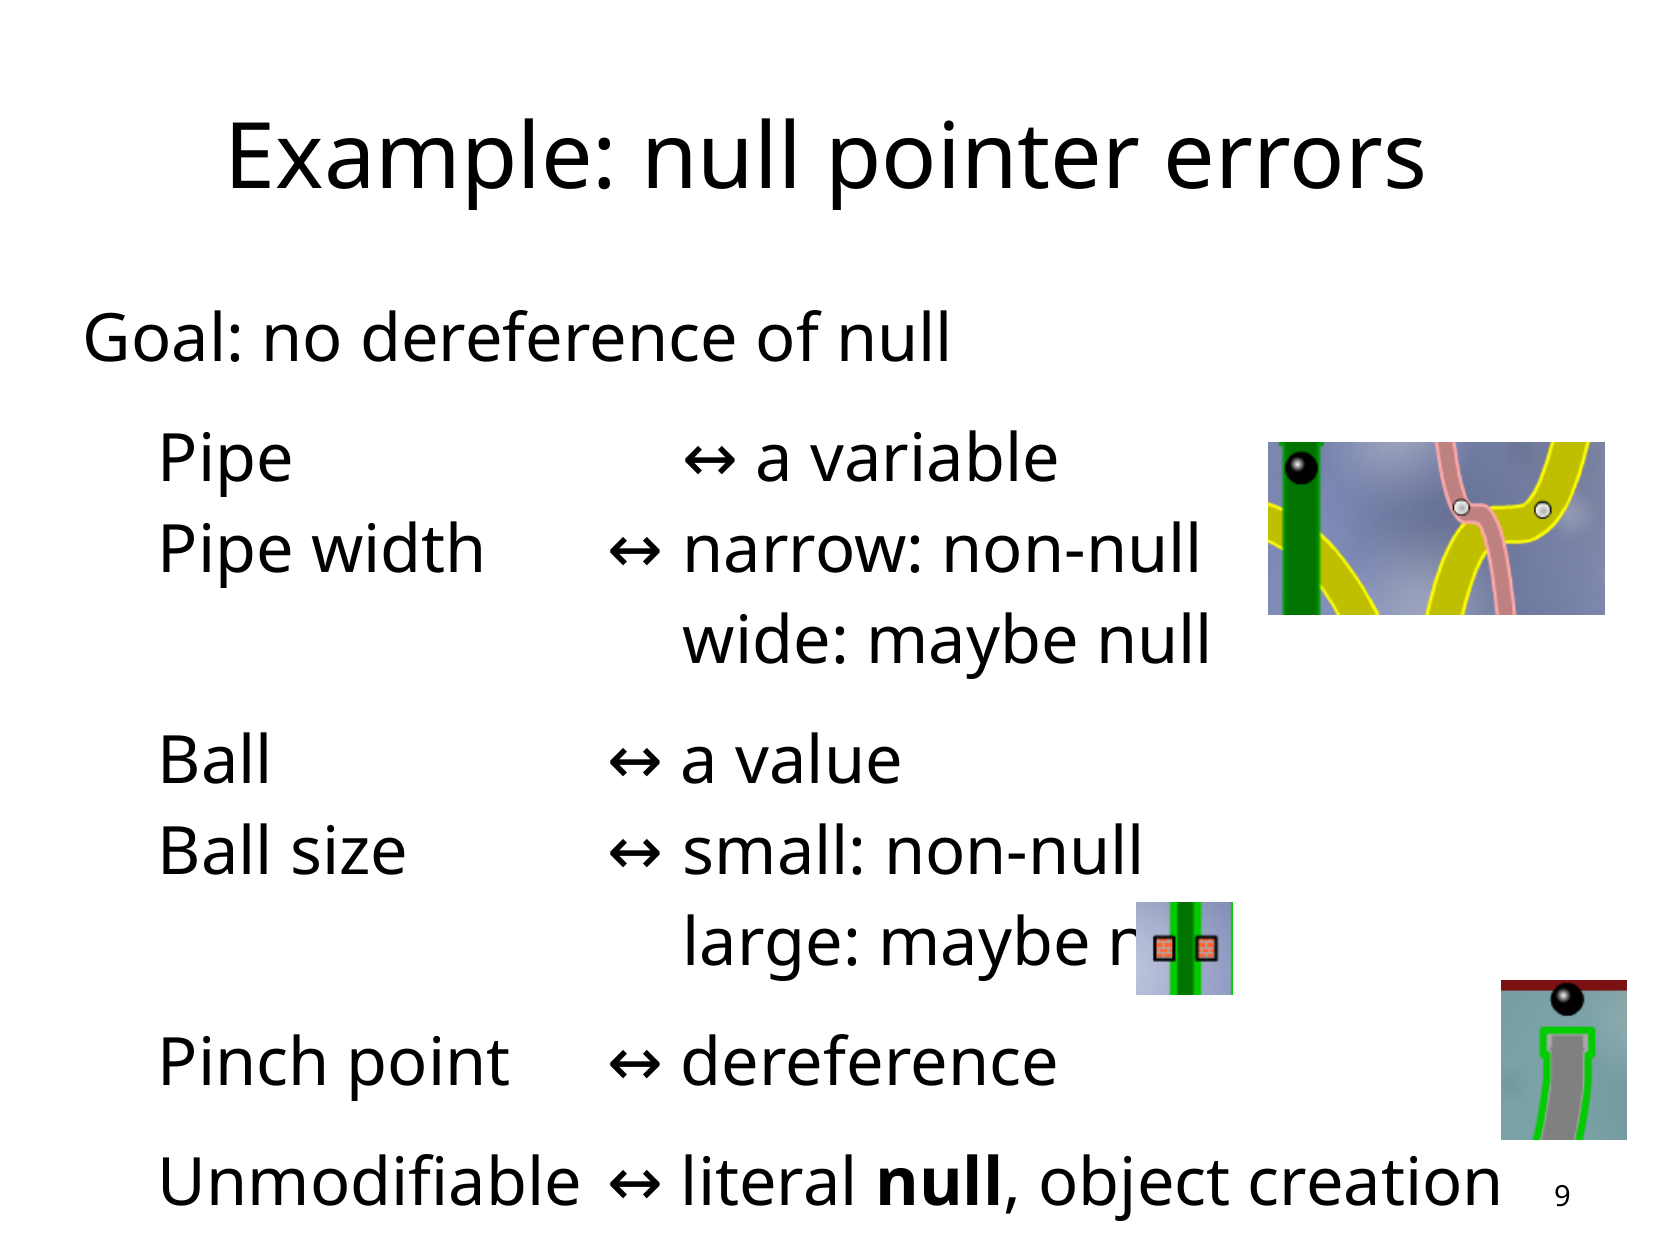

# Example: null pointer errors
Goal: no dereference of null
 	Pipe 					↔ a variable
	Pipe width 		↔ 	narrow: non-null
								wide: maybe null
 	Ball 					↔ a value
	Ball size 			↔ 	small: non-null
								large: maybe null
 	Pinch point 		↔ dereference
 	Unmodifiable	↔ literal null, object creation
	pipe/ball
9